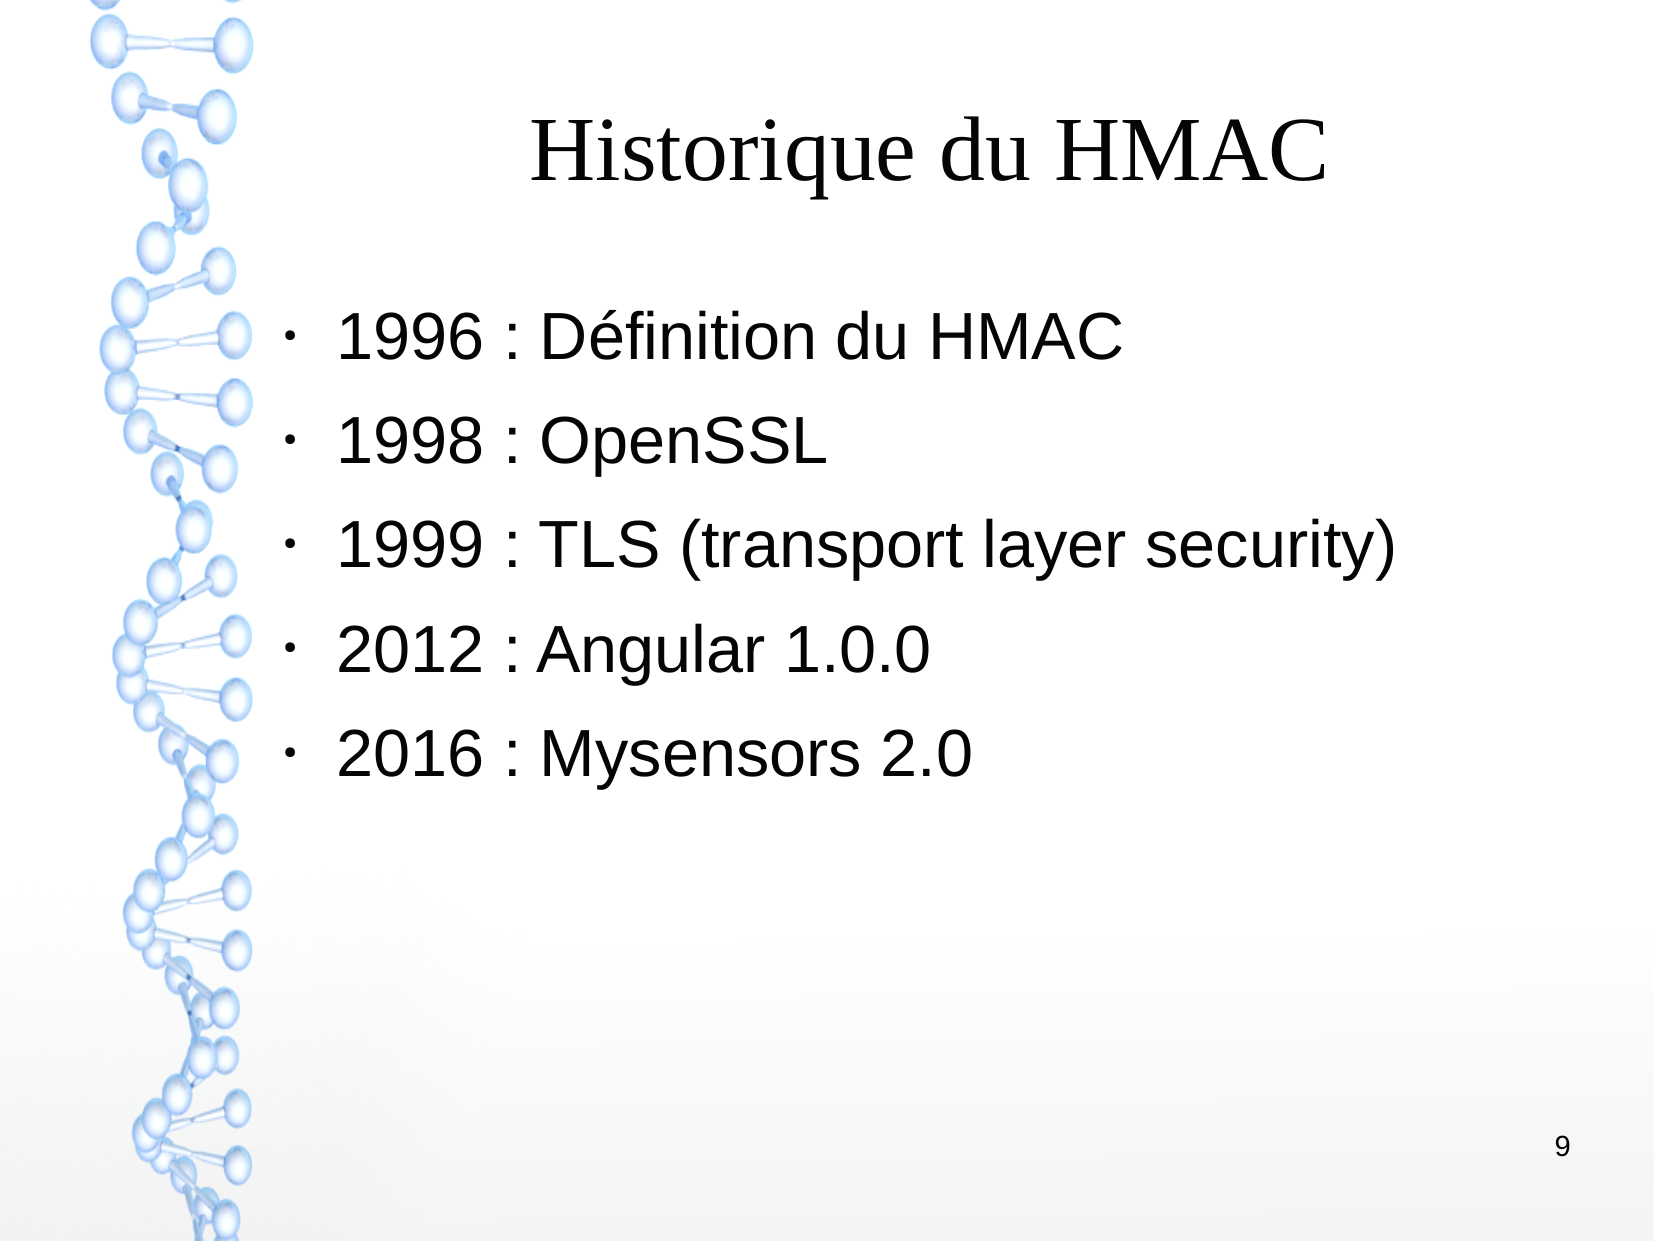

# Historique du HMAC
1996 : Définition du HMAC
1998 : OpenSSL
1999 : TLS (transport layer security)
2012 : Angular 1.0.0
2016 : Mysensors 2.0
9